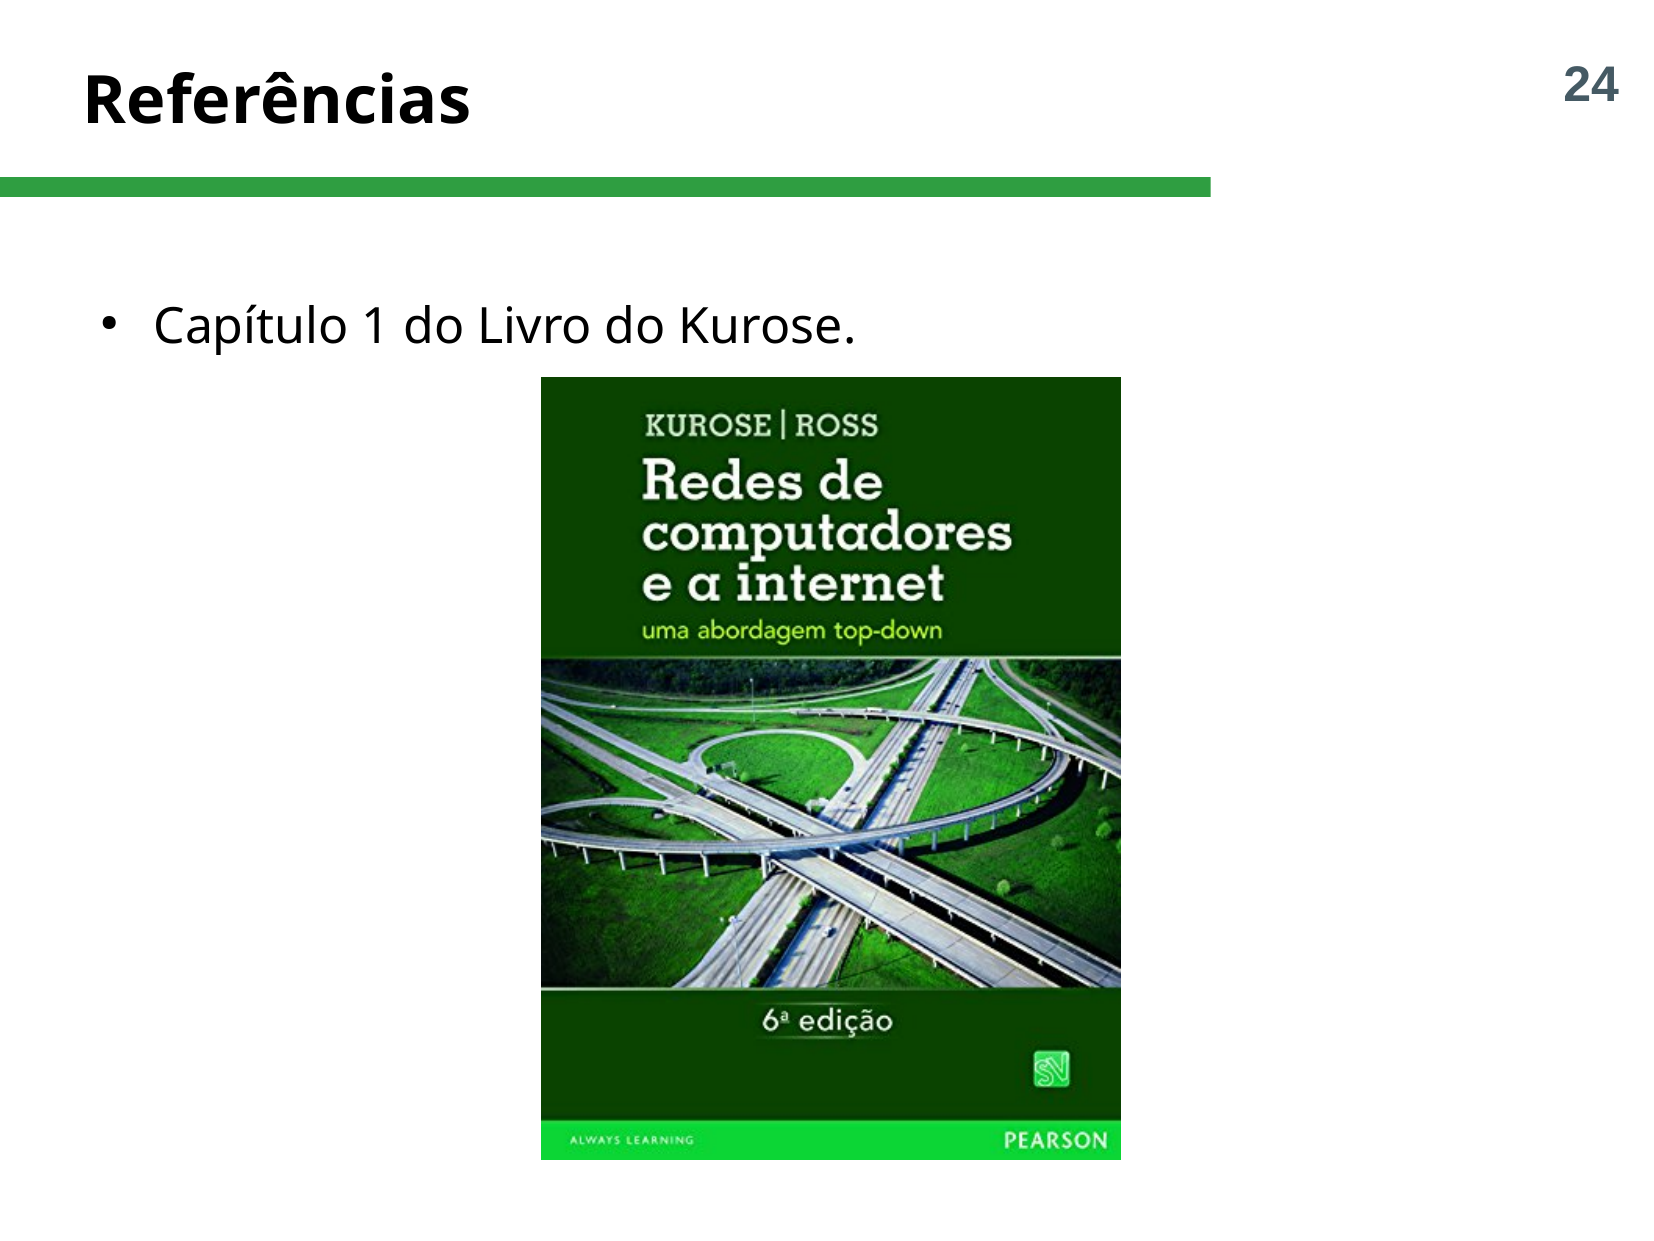

# Referências
Capítulo 1 do Livro do Kurose.